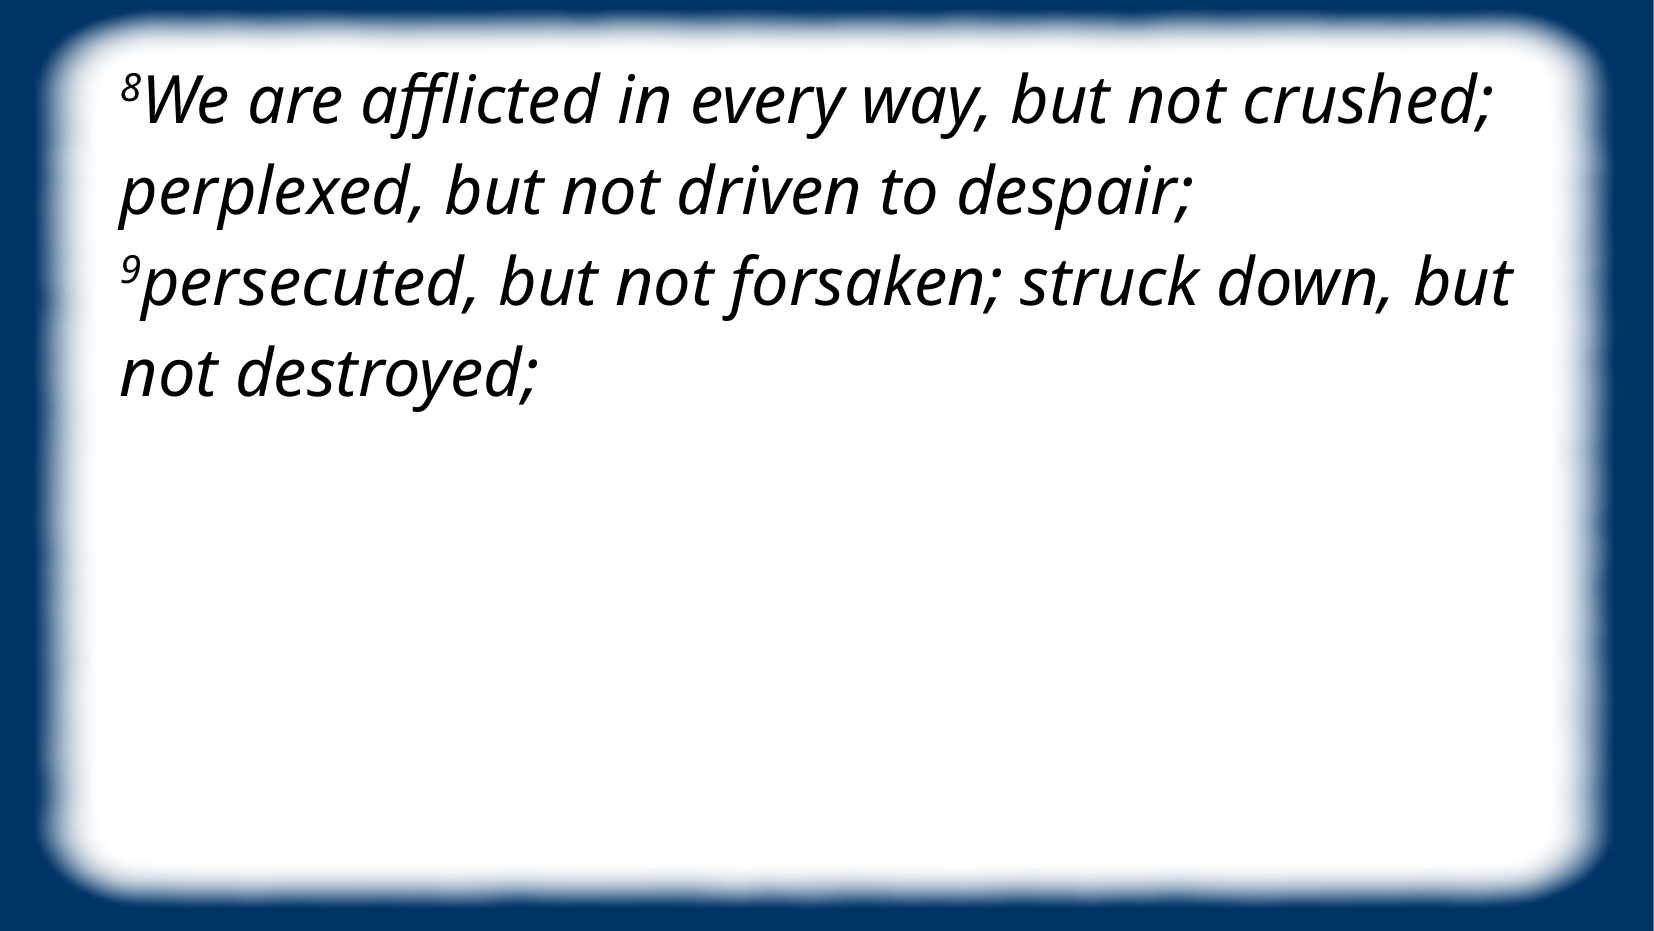

8We are afflicted in every way, but not crushed; perplexed, but not driven to despair;
9persecuted, but not forsaken; struck down, but not destroyed;